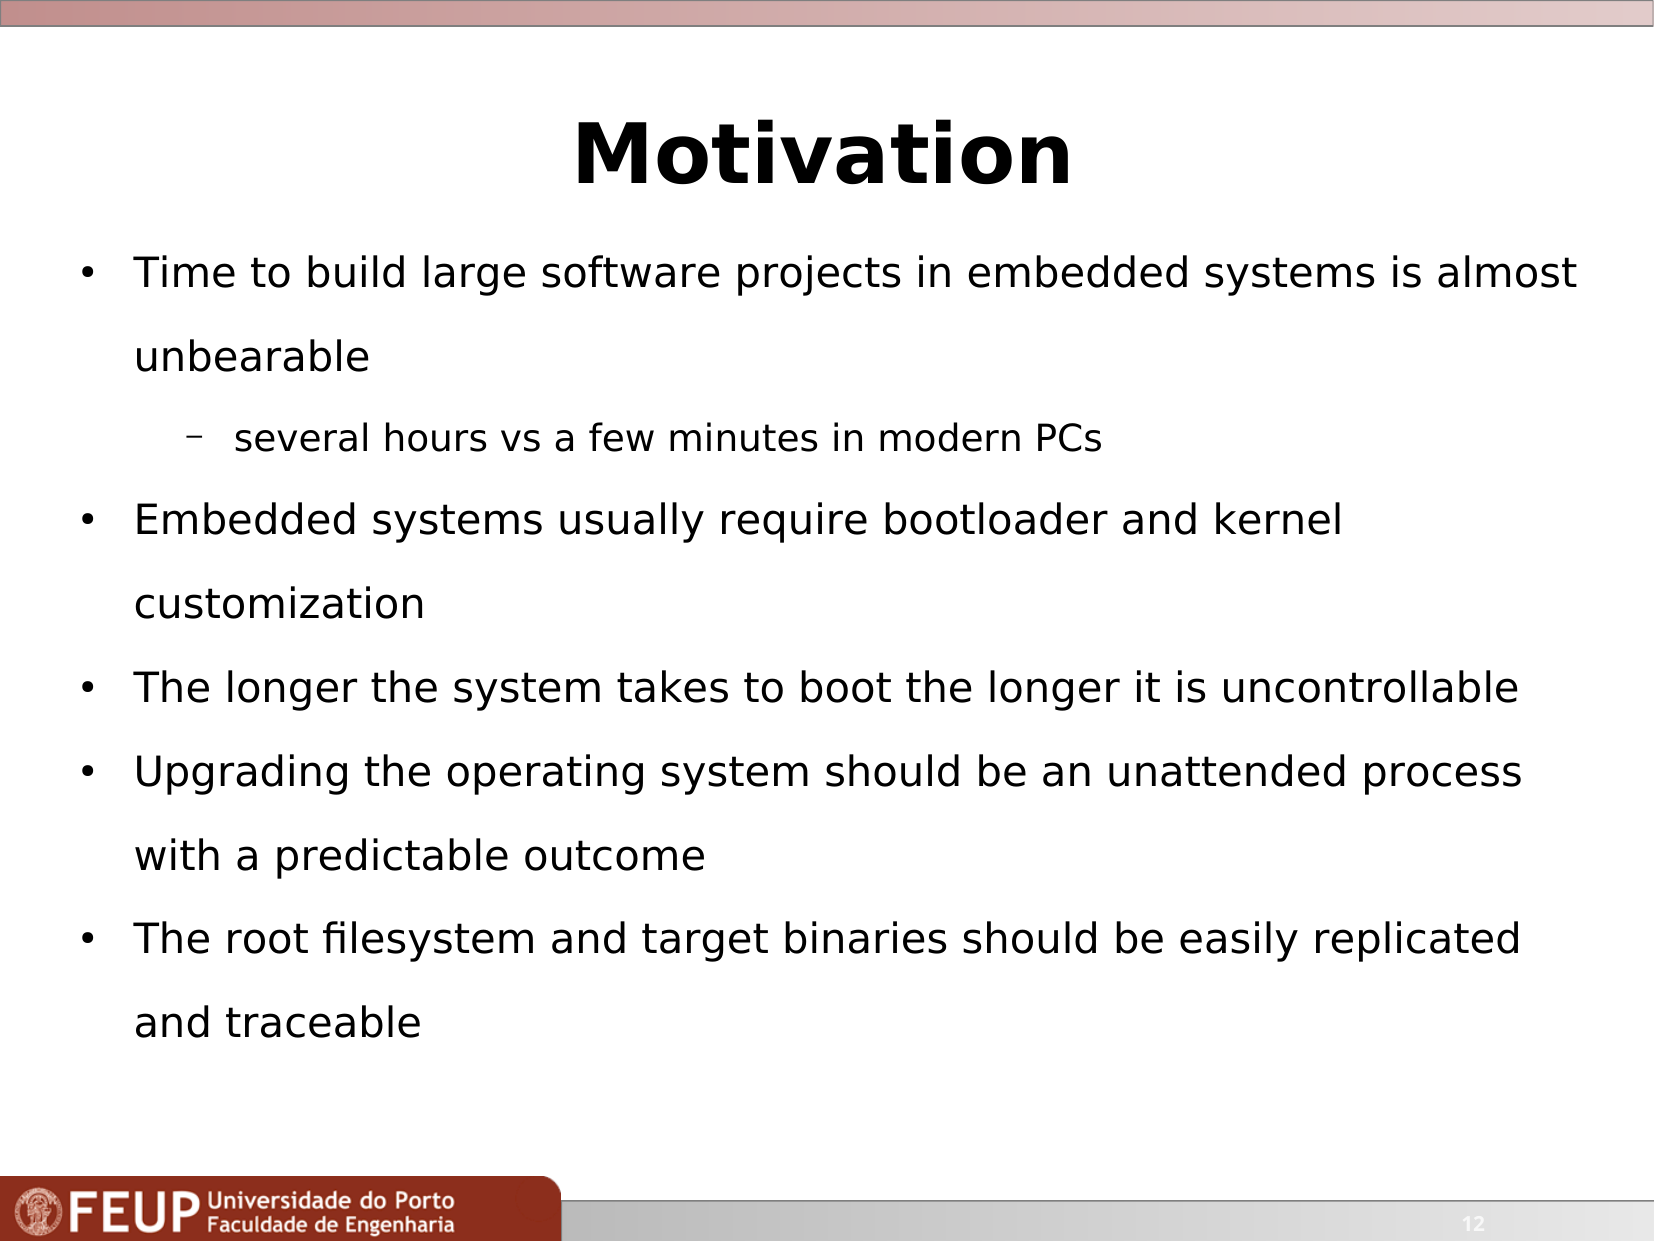

# Motivation
Time to build large software projects in embedded systems is almost unbearable
several hours vs a few minutes in modern PCs
Embedded systems usually require bootloader and kernel customization
The longer the system takes to boot the longer it is uncontrollable
Upgrading the operating system should be an unattended process with a predictable outcome
The root filesystem and target binaries should be easily replicated and traceable